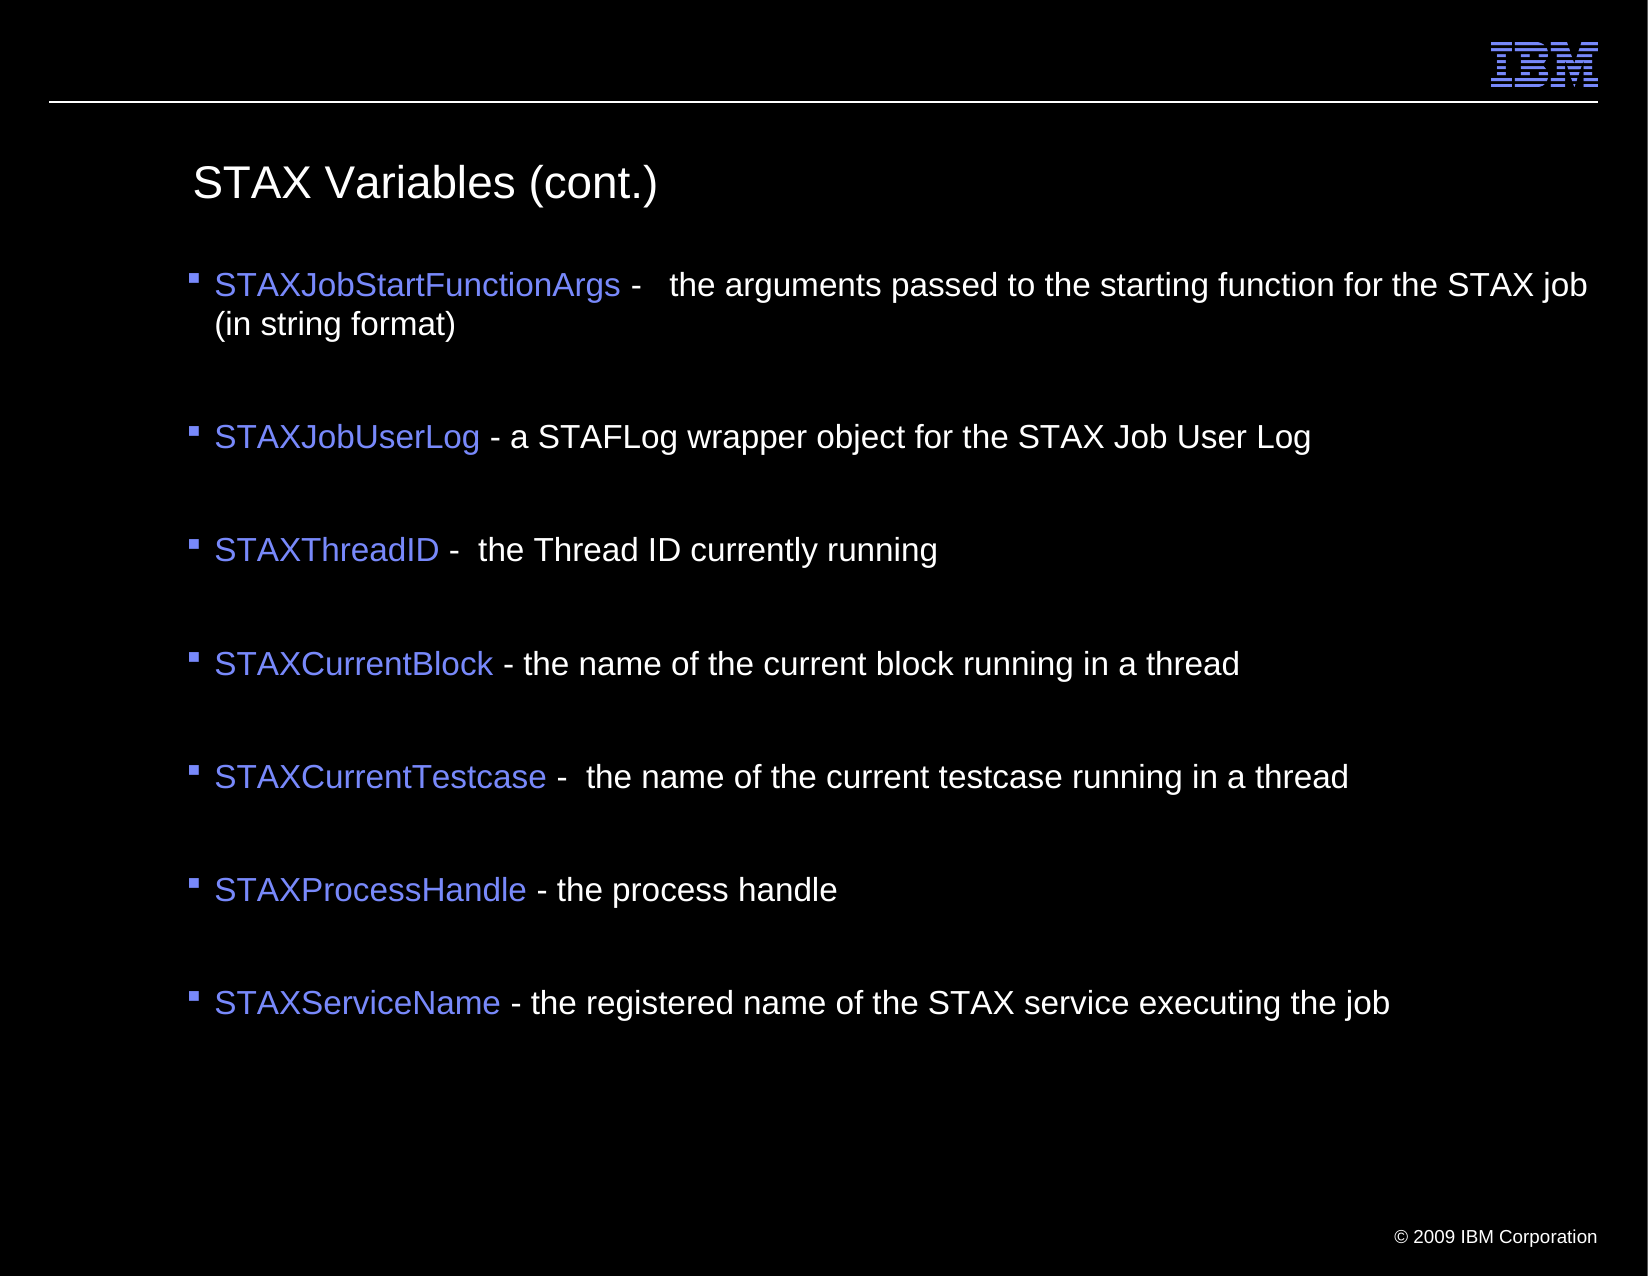

# STAX Variables (cont.)
STAXJobStartFunctionArgs - the arguments passed to the starting function for the STAX job (in string format)
STAXJobUserLog - a STAFLog wrapper object for the STAX Job User Log
STAXThreadID - the Thread ID currently running
STAXCurrentBlock - the name of the current block running in a thread
STAXCurrentTestcase - the name of the current testcase running in a thread
STAXProcessHandle - the process handle
STAXServiceName - the registered name of the STAX service executing the job